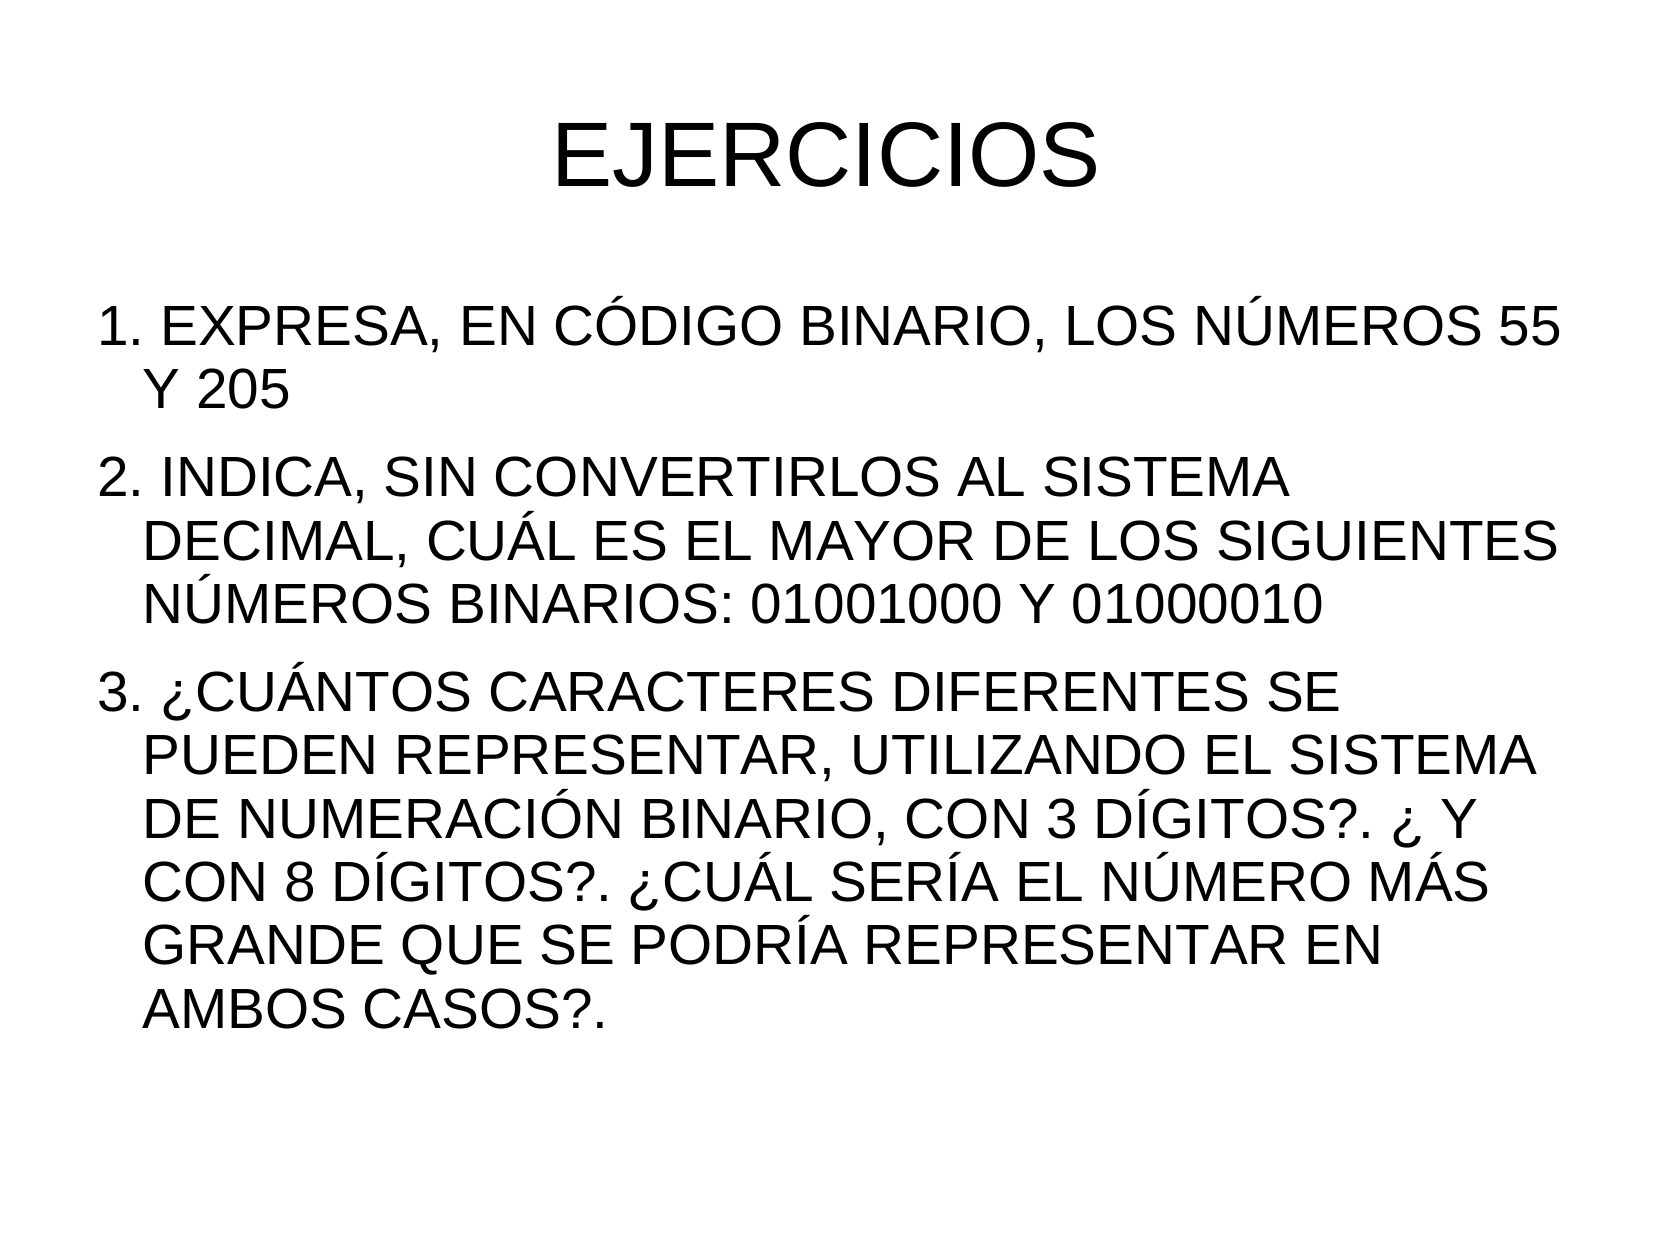

# EJERCICIOS
1. EXPRESA, EN CÓDIGO BINARIO, LOS NÚMEROS 55 Y 205
2. INDICA, SIN CONVERTIRLOS AL SISTEMA DECIMAL, CUÁL ES EL MAYOR DE LOS SIGUIENTES NÚMEROS BINARIOS: 01001000 Y 01000010
3. ¿CUÁNTOS CARACTERES DIFERENTES SE PUEDEN REPRESENTAR, UTILIZANDO EL SISTEMA DE NUMERACIÓN BINARIO, CON 3 DÍGITOS?. ¿ Y CON 8 DÍGITOS?. ¿CUÁL SERÍA EL NÚMERO MÁS GRANDE QUE SE PODRÍA REPRESENTAR EN AMBOS CASOS?.